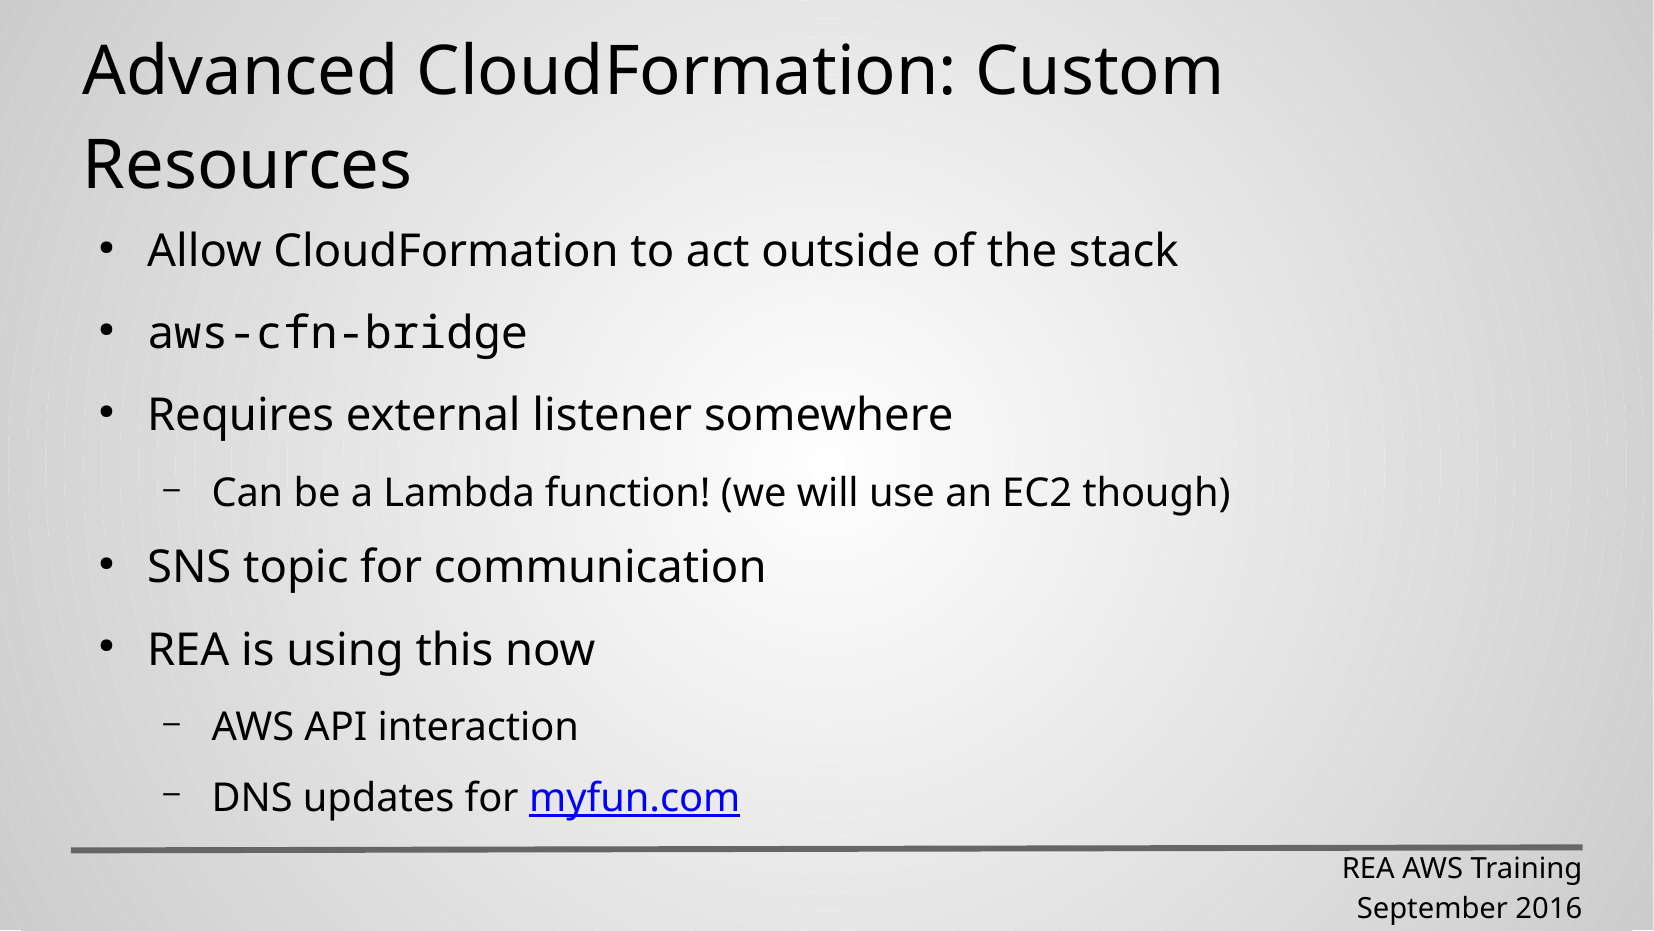

# Advanced CloudFormation: Custom Resources
Allow CloudFormation to act outside of the stack
aws-cfn-bridge
Requires external listener somewhere
Can be a Lambda function! (we will use an EC2 though)
SNS topic for communication
REA is using this now
AWS API interaction
DNS updates for myfun.com